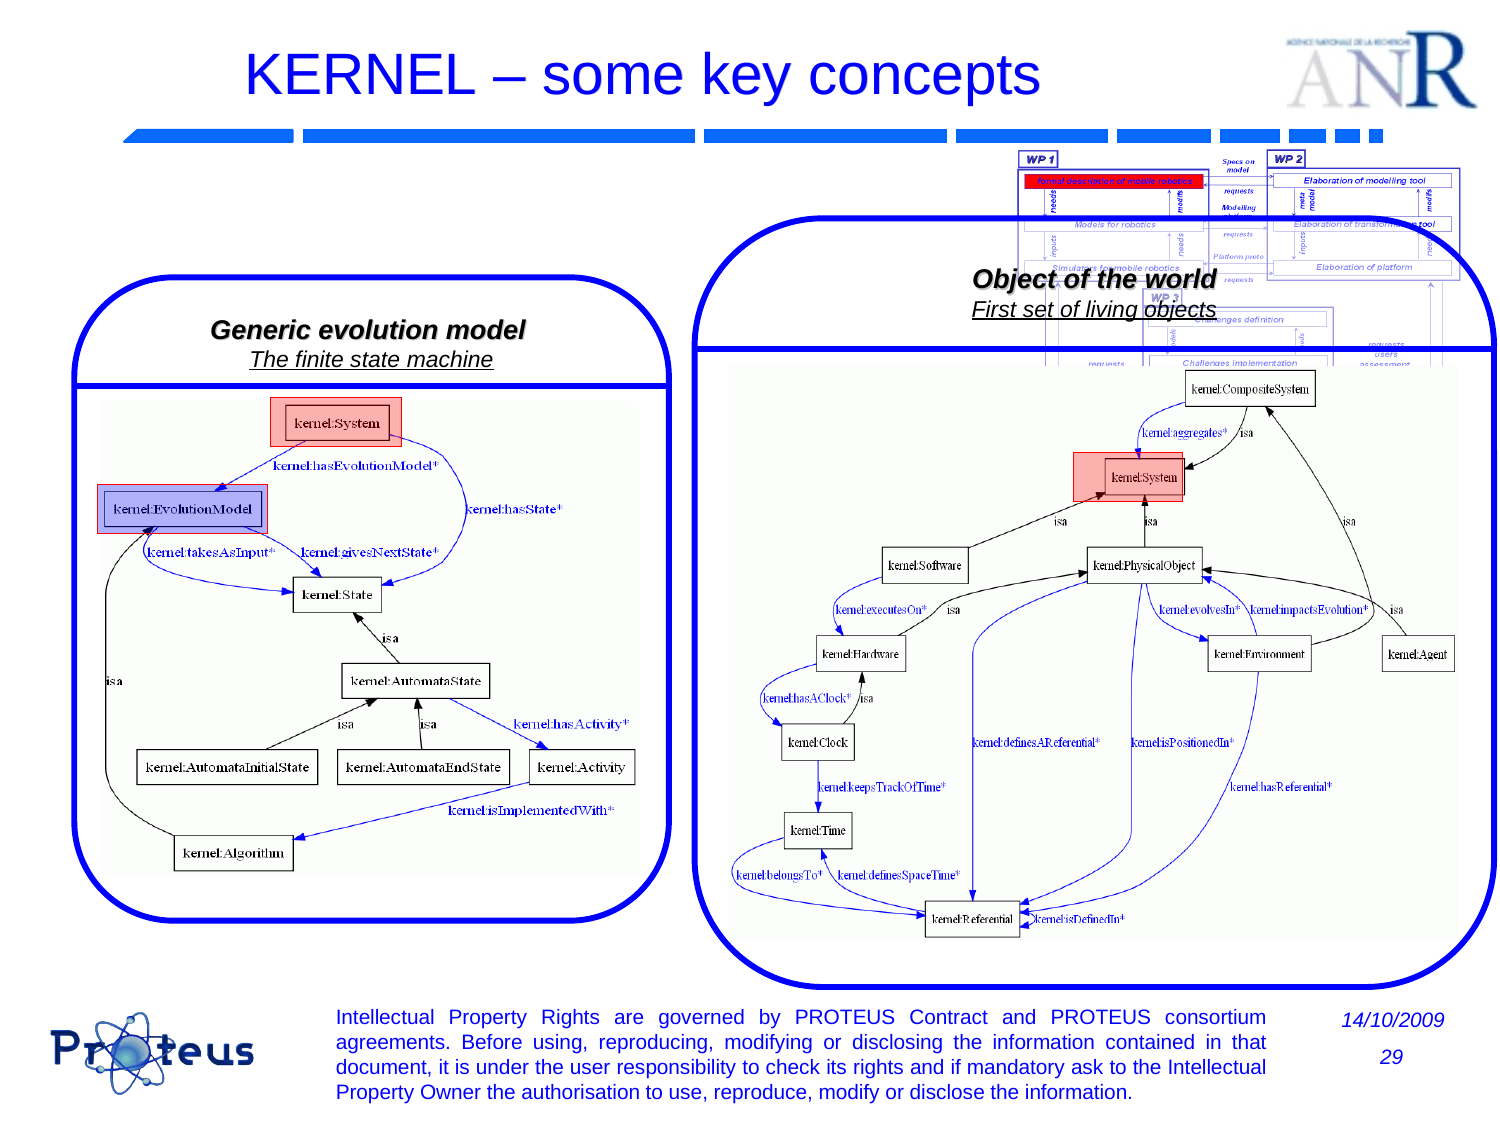

# KERNEL – some key concepts
Object of the world
First set of living objects
Generic evolution model
The finite state machine